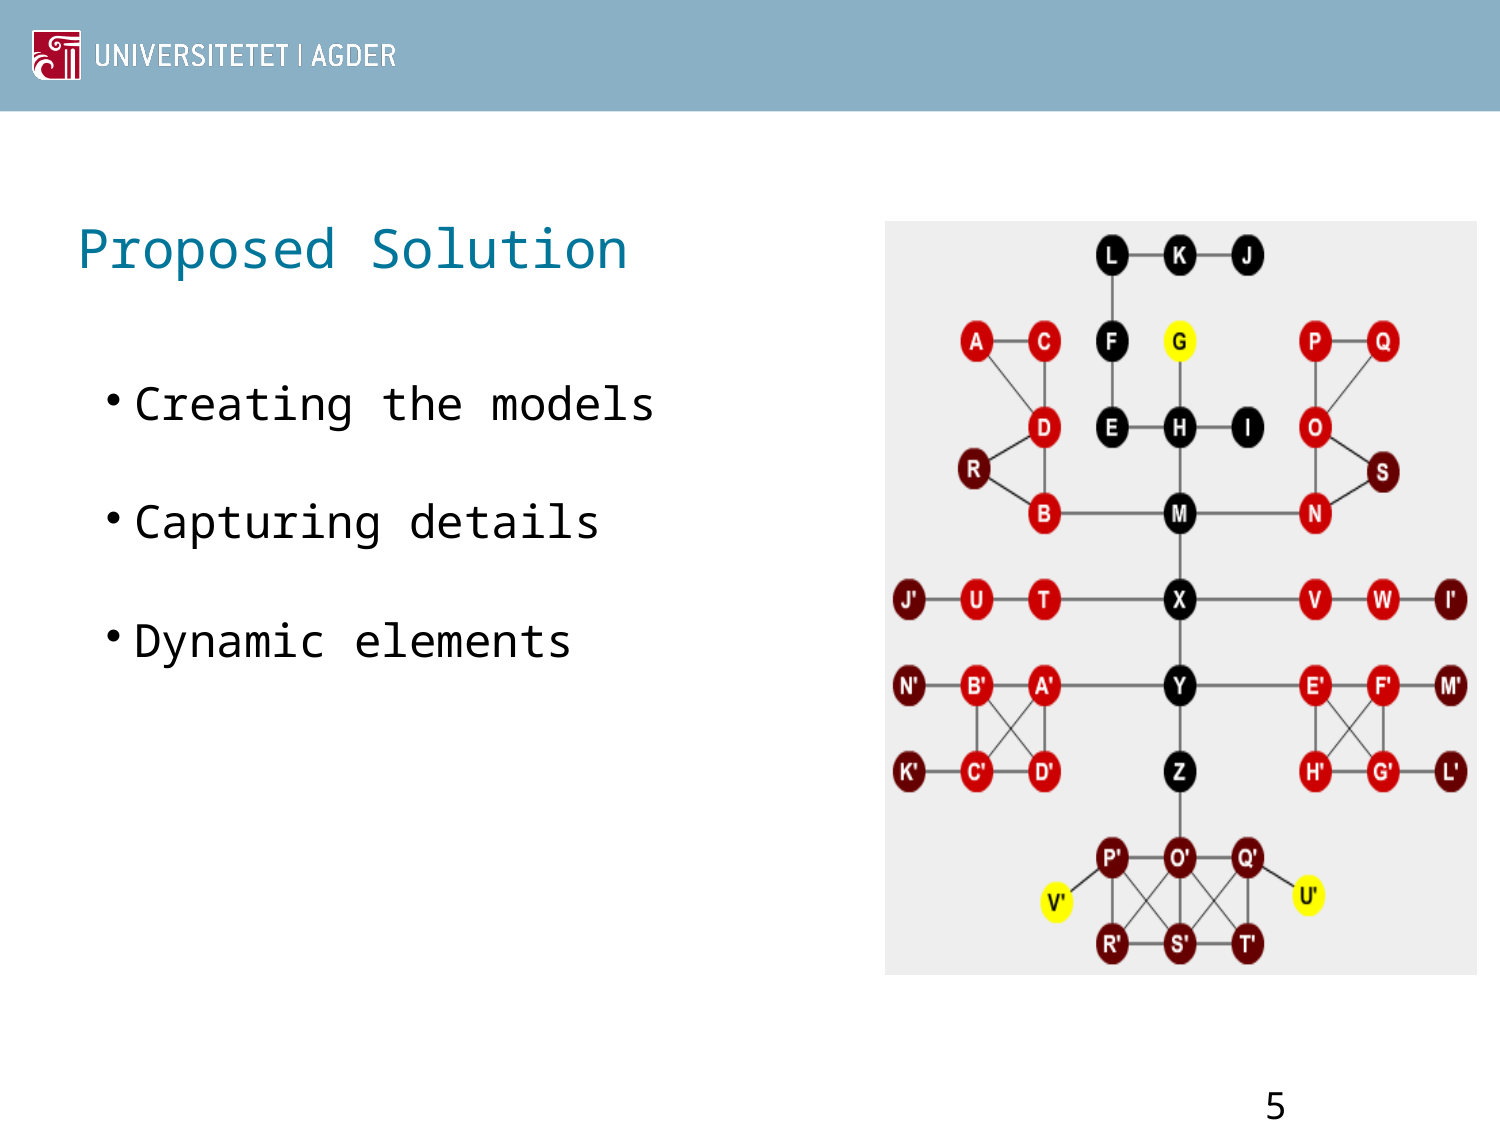

# Proposed Solution
Creating the models
Capturing details
Dynamic elements
5